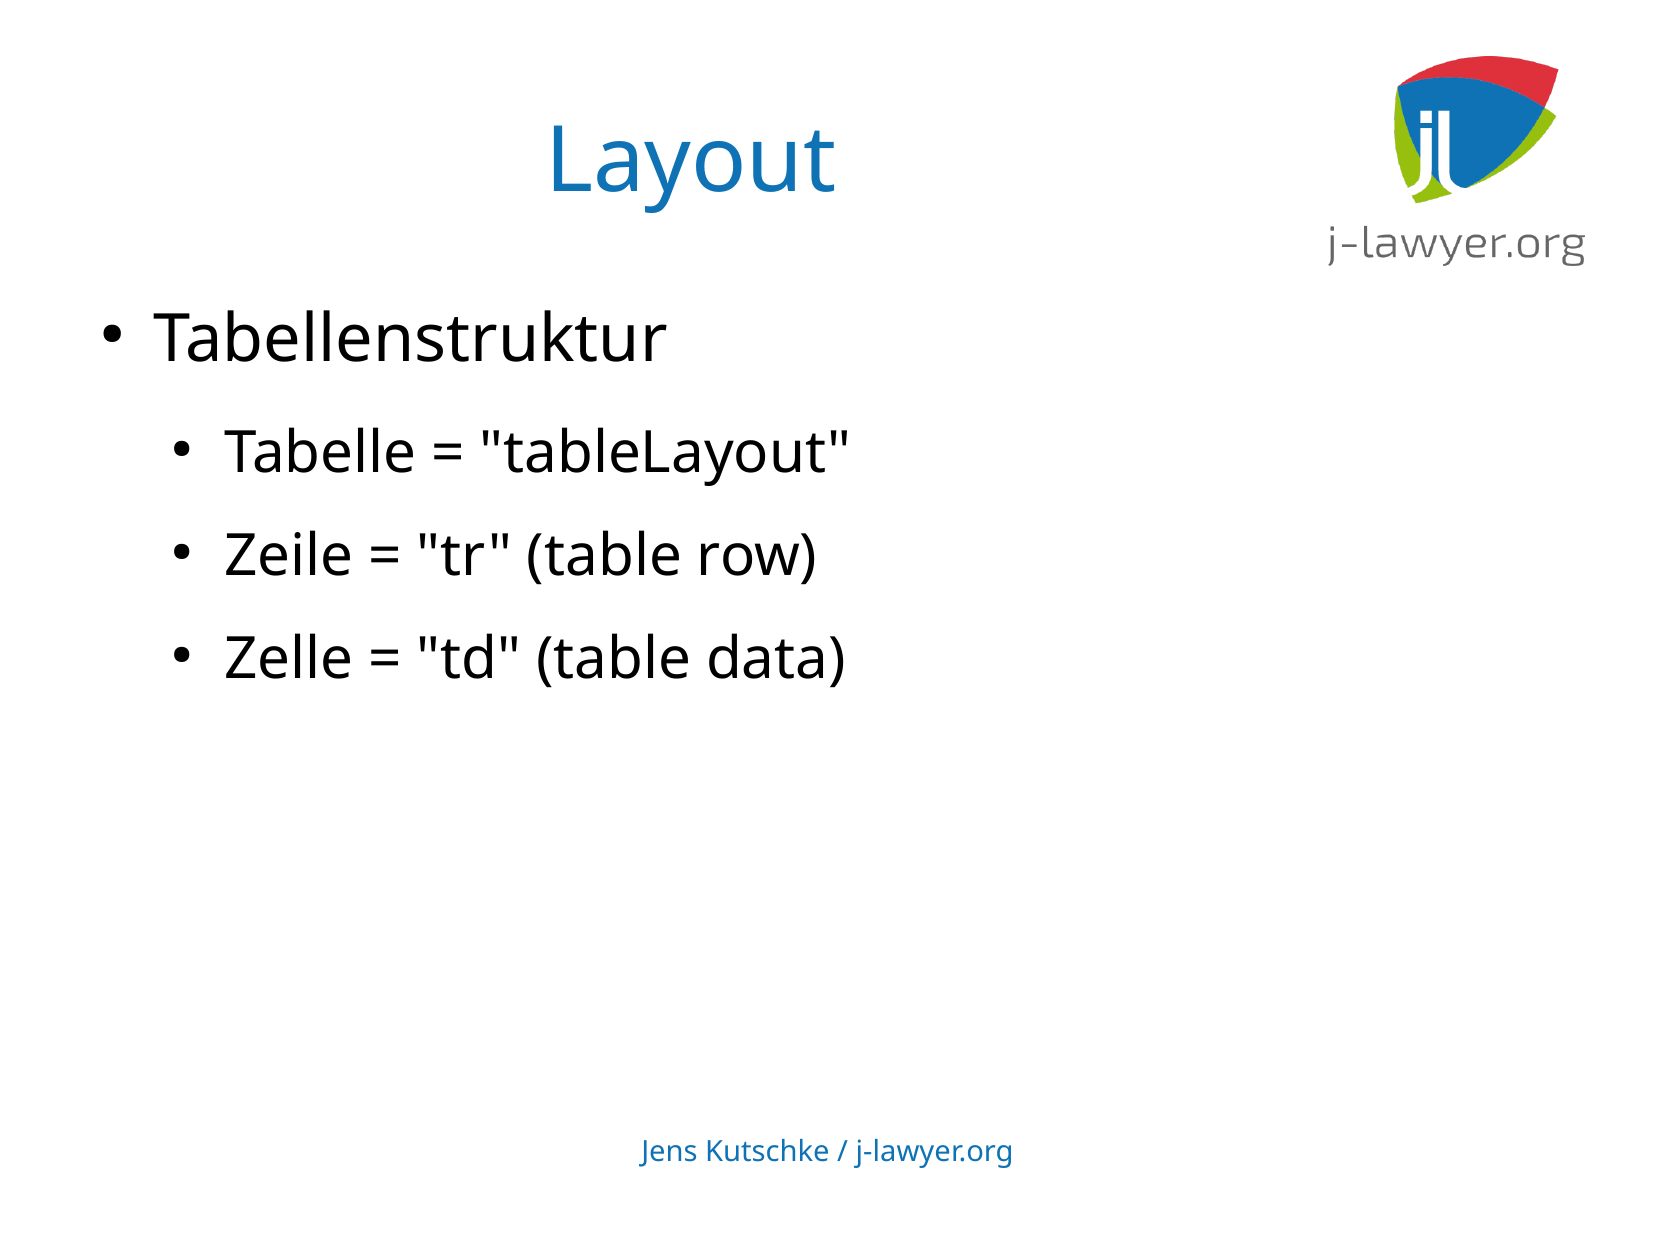

# Layout
Tabellenstruktur
Tabelle = "tableLayout"
Zeile = "tr" (table row)
Zelle = "td" (table data)